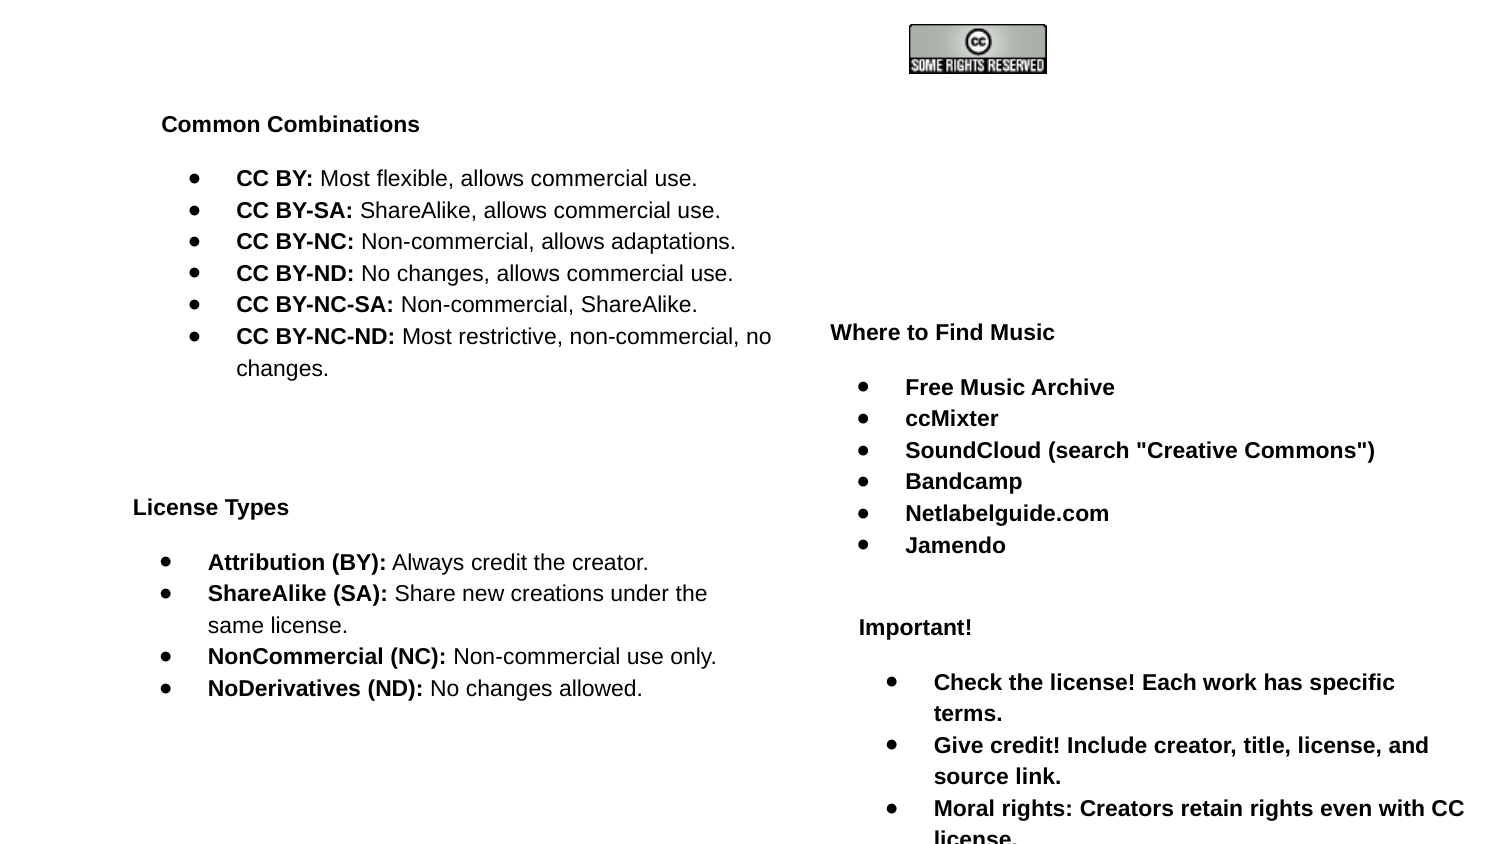

Common Combinations
CC BY: Most flexible, allows commercial use.
CC BY-SA: ShareAlike, allows commercial use.
CC BY-NC: Non-commercial, allows adaptations.
CC BY-ND: No changes, allows commercial use.
CC BY-NC-SA: Non-commercial, ShareAlike.
CC BY-NC-ND: Most restrictive, non-commercial, no changes.
Where to Find Music
Free Music Archive
ccMixter
SoundCloud (search "Creative Commons")
Bandcamp
Netlabelguide.com
Jamendo
License Types
Attribution (BY): Always credit the creator.
ShareAlike (SA): Share new creations under the same license.
NonCommercial (NC): Non-commercial use only.
NoDerivatives (ND): No changes allowed.
Important!
Check the license! Each work has specific terms.
Give credit! Include creator, title, license, and source link.
Moral rights: Creators retain rights even with CC license.